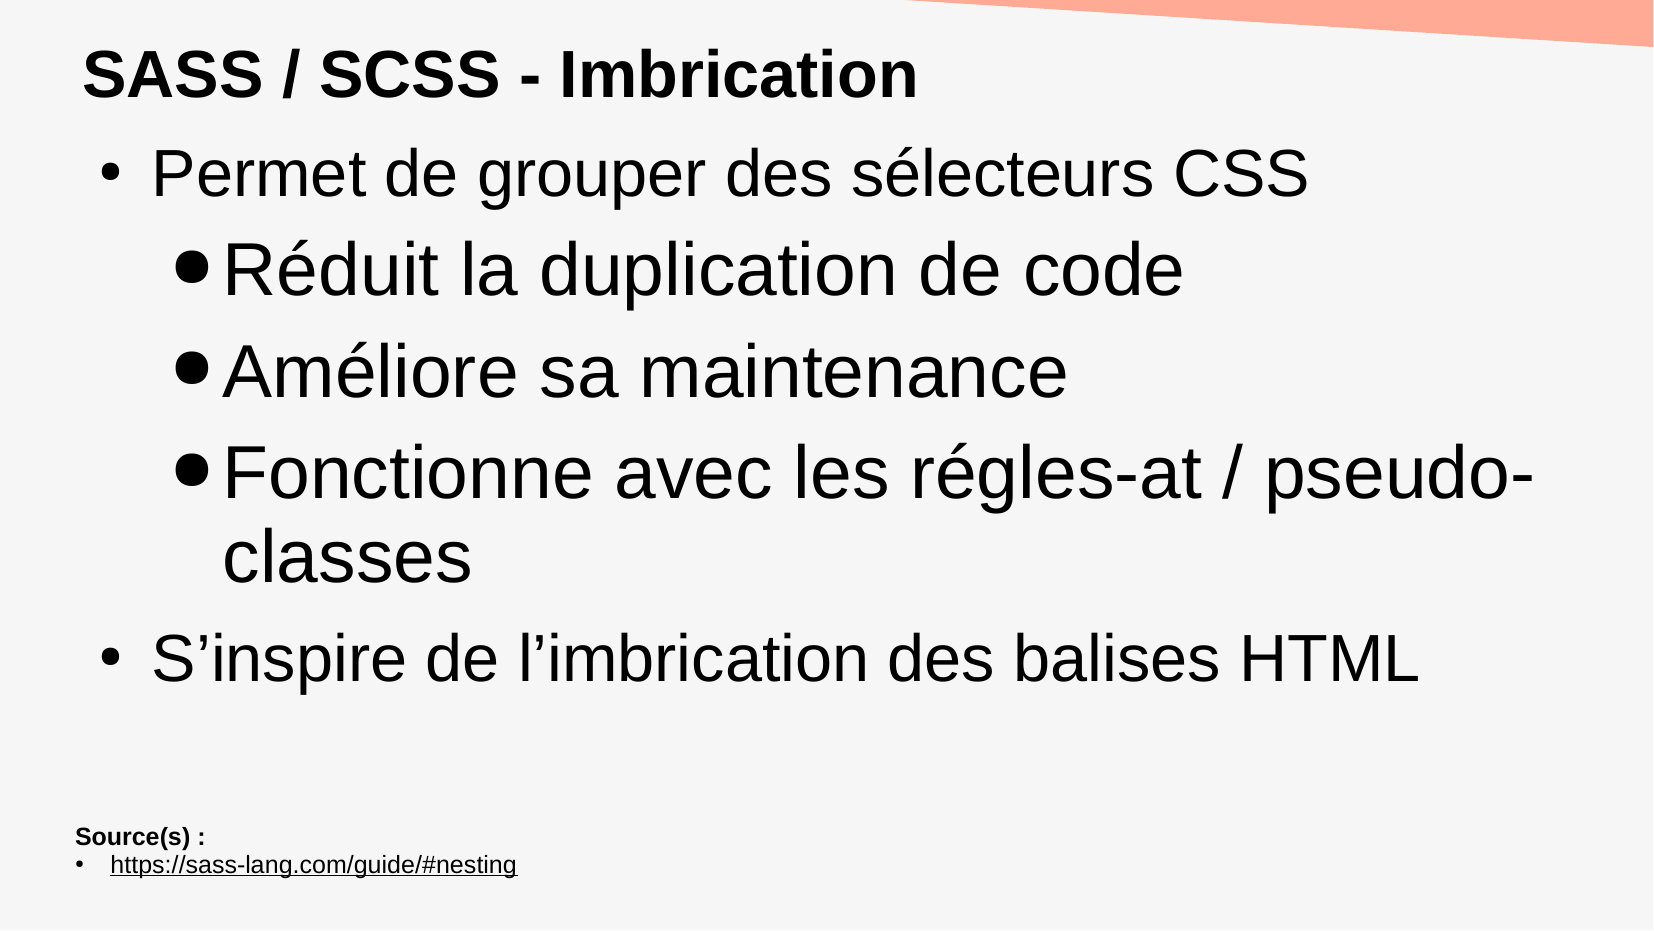

# SASS / SCSS - Imbrication
Permet de grouper des sélecteurs CSS
Réduit la duplication de code
Améliore sa maintenance
Fonctionne avec les régles-at / pseudo-classes
S’inspire de l’imbrication des balises HTML
Source(s) :
https://sass-lang.com/guide/#nesting